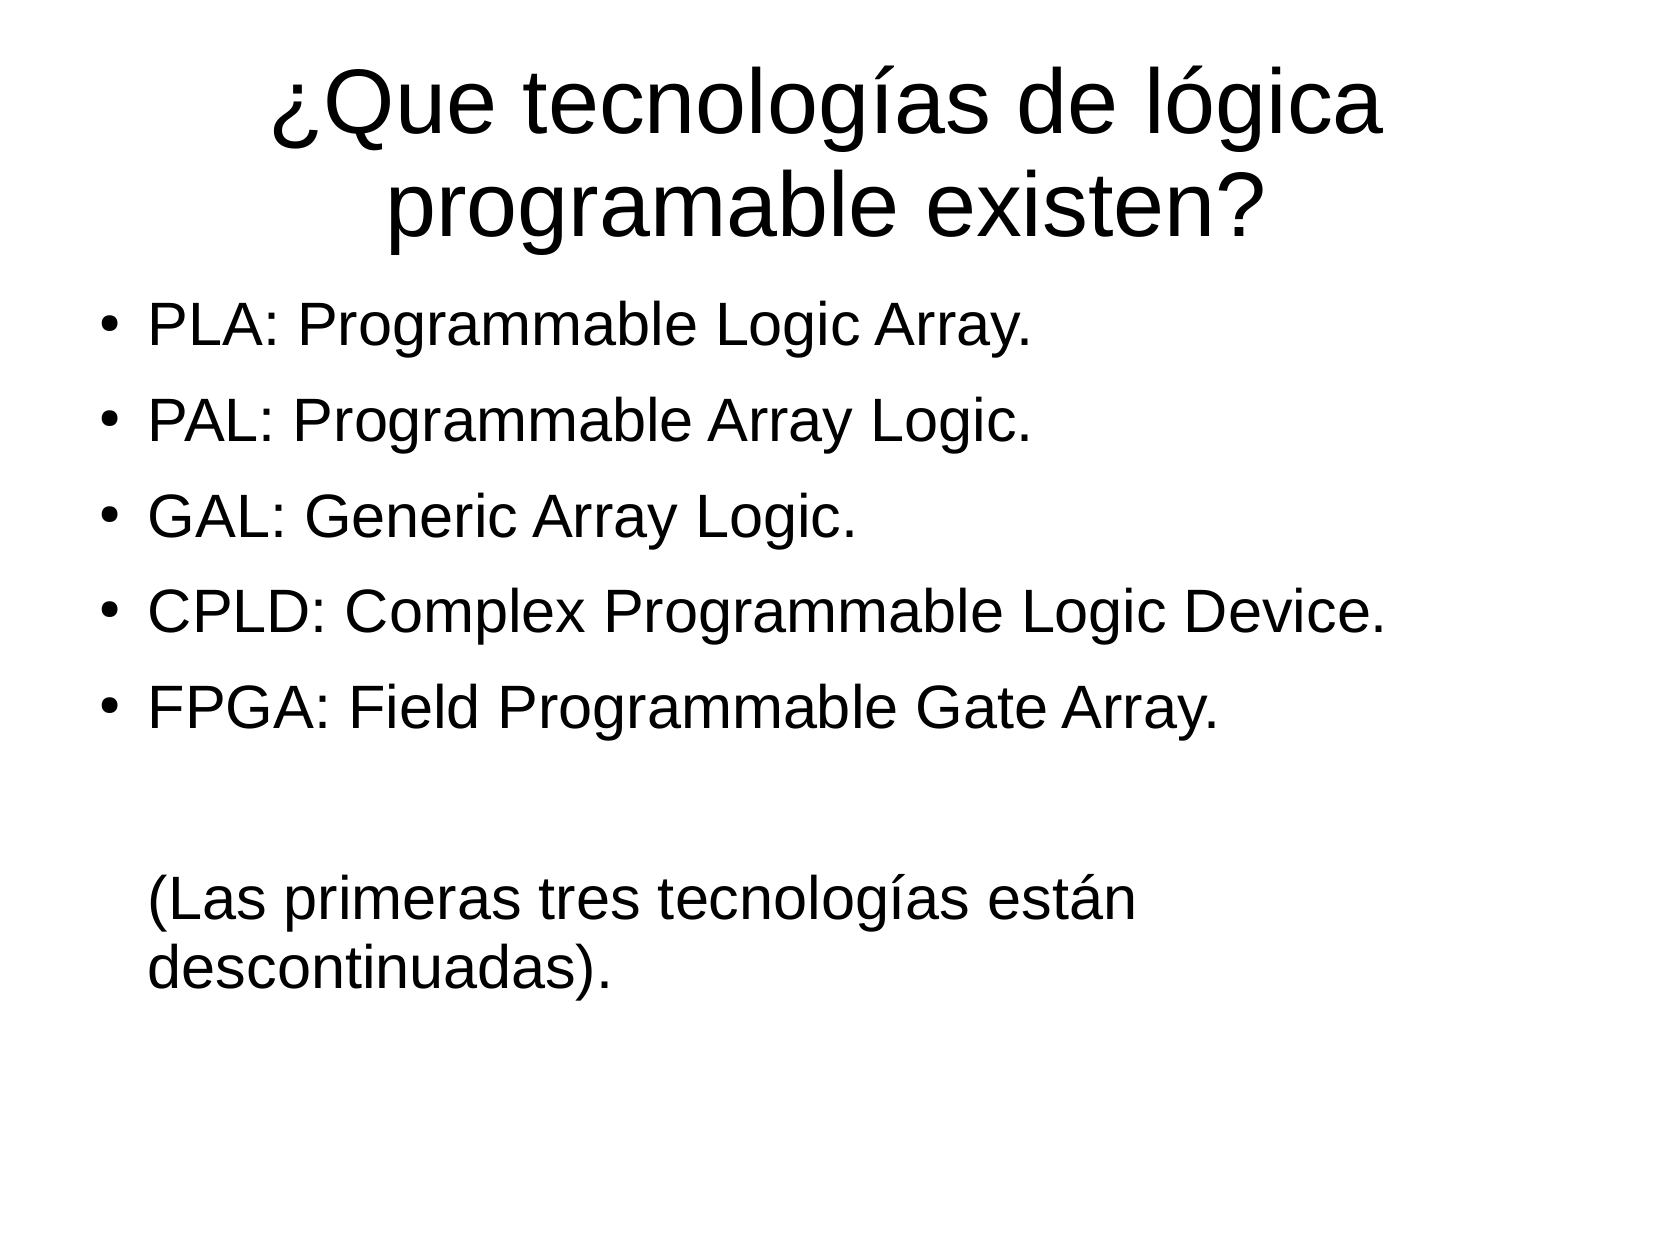

# ¿Que tecnologías de lógica programable existen?
PLA: Programmable Logic Array.
PAL: Programmable Array Logic.
GAL: Generic Array Logic.
CPLD: Complex Programmable Logic Device.
FPGA: Field Programmable Gate Array.
(Las primeras tres tecnologías están descontinuadas).